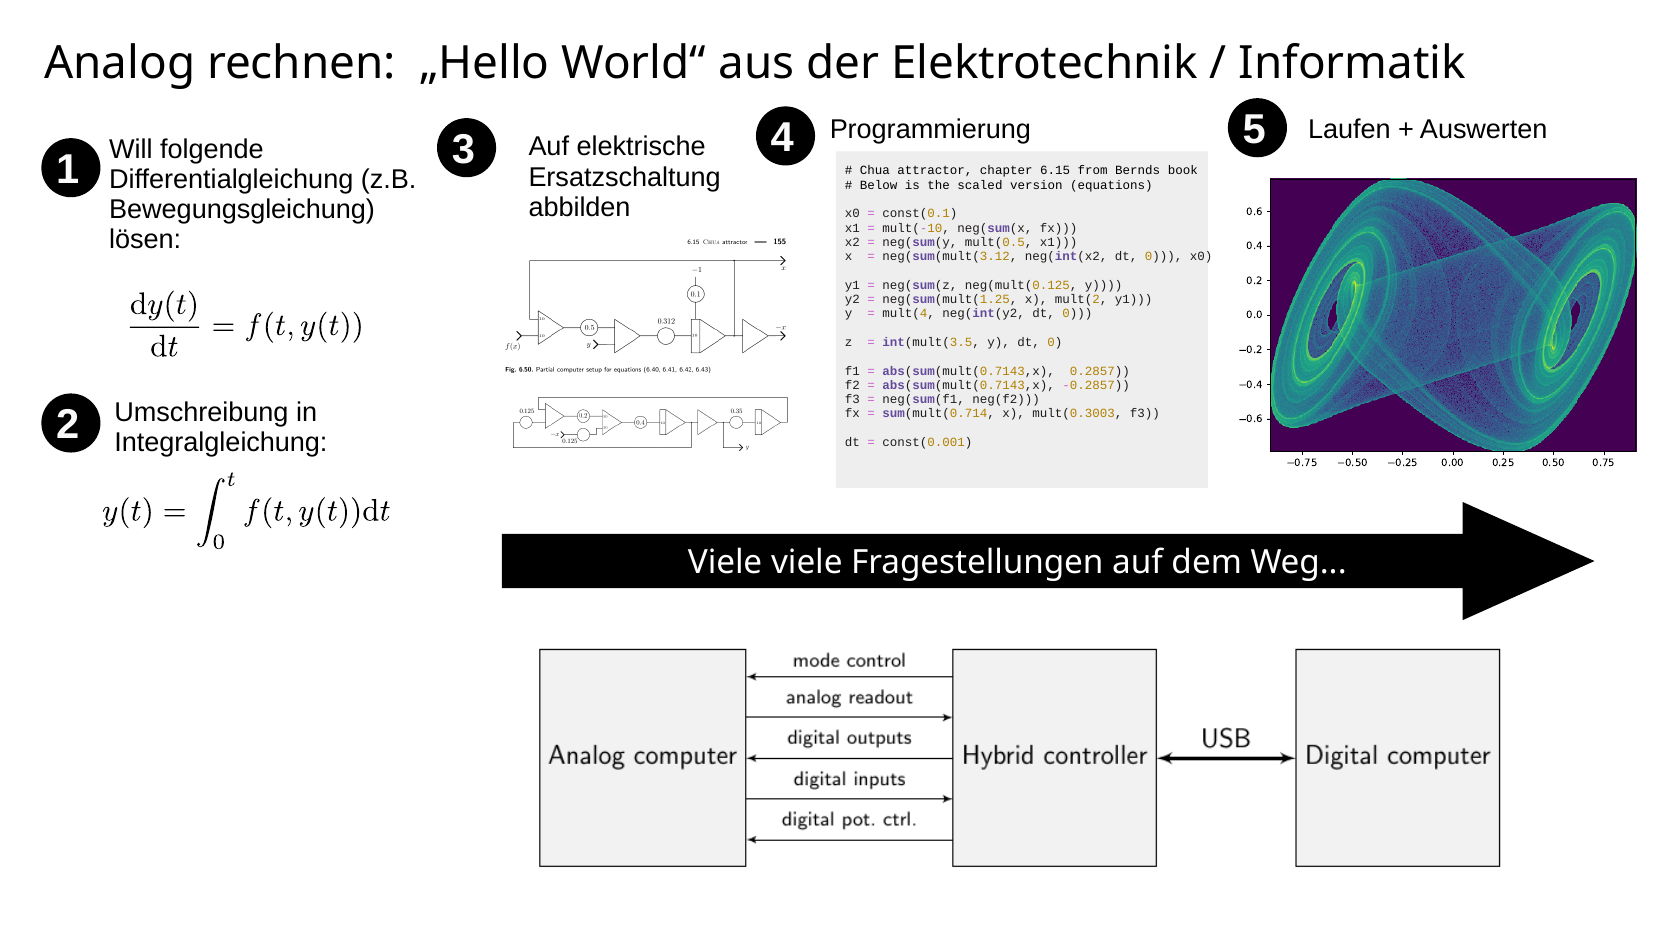

Analog rechnen: „Hello World“ aus der Elektrotechnik / Informatik
5
Laufen + Auswerten
4
Programmierung
# Chua attractor, chapter 6.15 from Bernds book
# Below is the scaled version (equations)
x0 = const(0.1)
x1 = mult(-10, neg(sum(x, fx)))
x2 = neg(sum(y, mult(0.5, x1)))
x = neg(sum(mult(3.12, neg(int(x2, dt, 0))), x0))
y1 = neg(sum(z, neg(mult(0.125, y))))
y2 = neg(sum(mult(1.25, x), mult(2, y1)))
y = mult(4, neg(int(y2, dt, 0)))
z = int(mult(3.5, y), dt, 0)
f1 = abs(sum(mult(0.7143,x), 0.2857))
f2 = abs(sum(mult(0.7143,x), -0.2857))
f3 = neg(sum(f1, neg(f2)))
fx = sum(mult(0.714, x), mult(0.3003, f3))
dt = const(0.001)
3
Auf elektrische
Ersatzschaltung
abbilden
Will folgende Differentialgleichung (z.B. Bewegungsgleichung) lösen:
1
Umschreibung in Integralgleichung:
2
Viele viele Fragestellungen auf dem Weg...